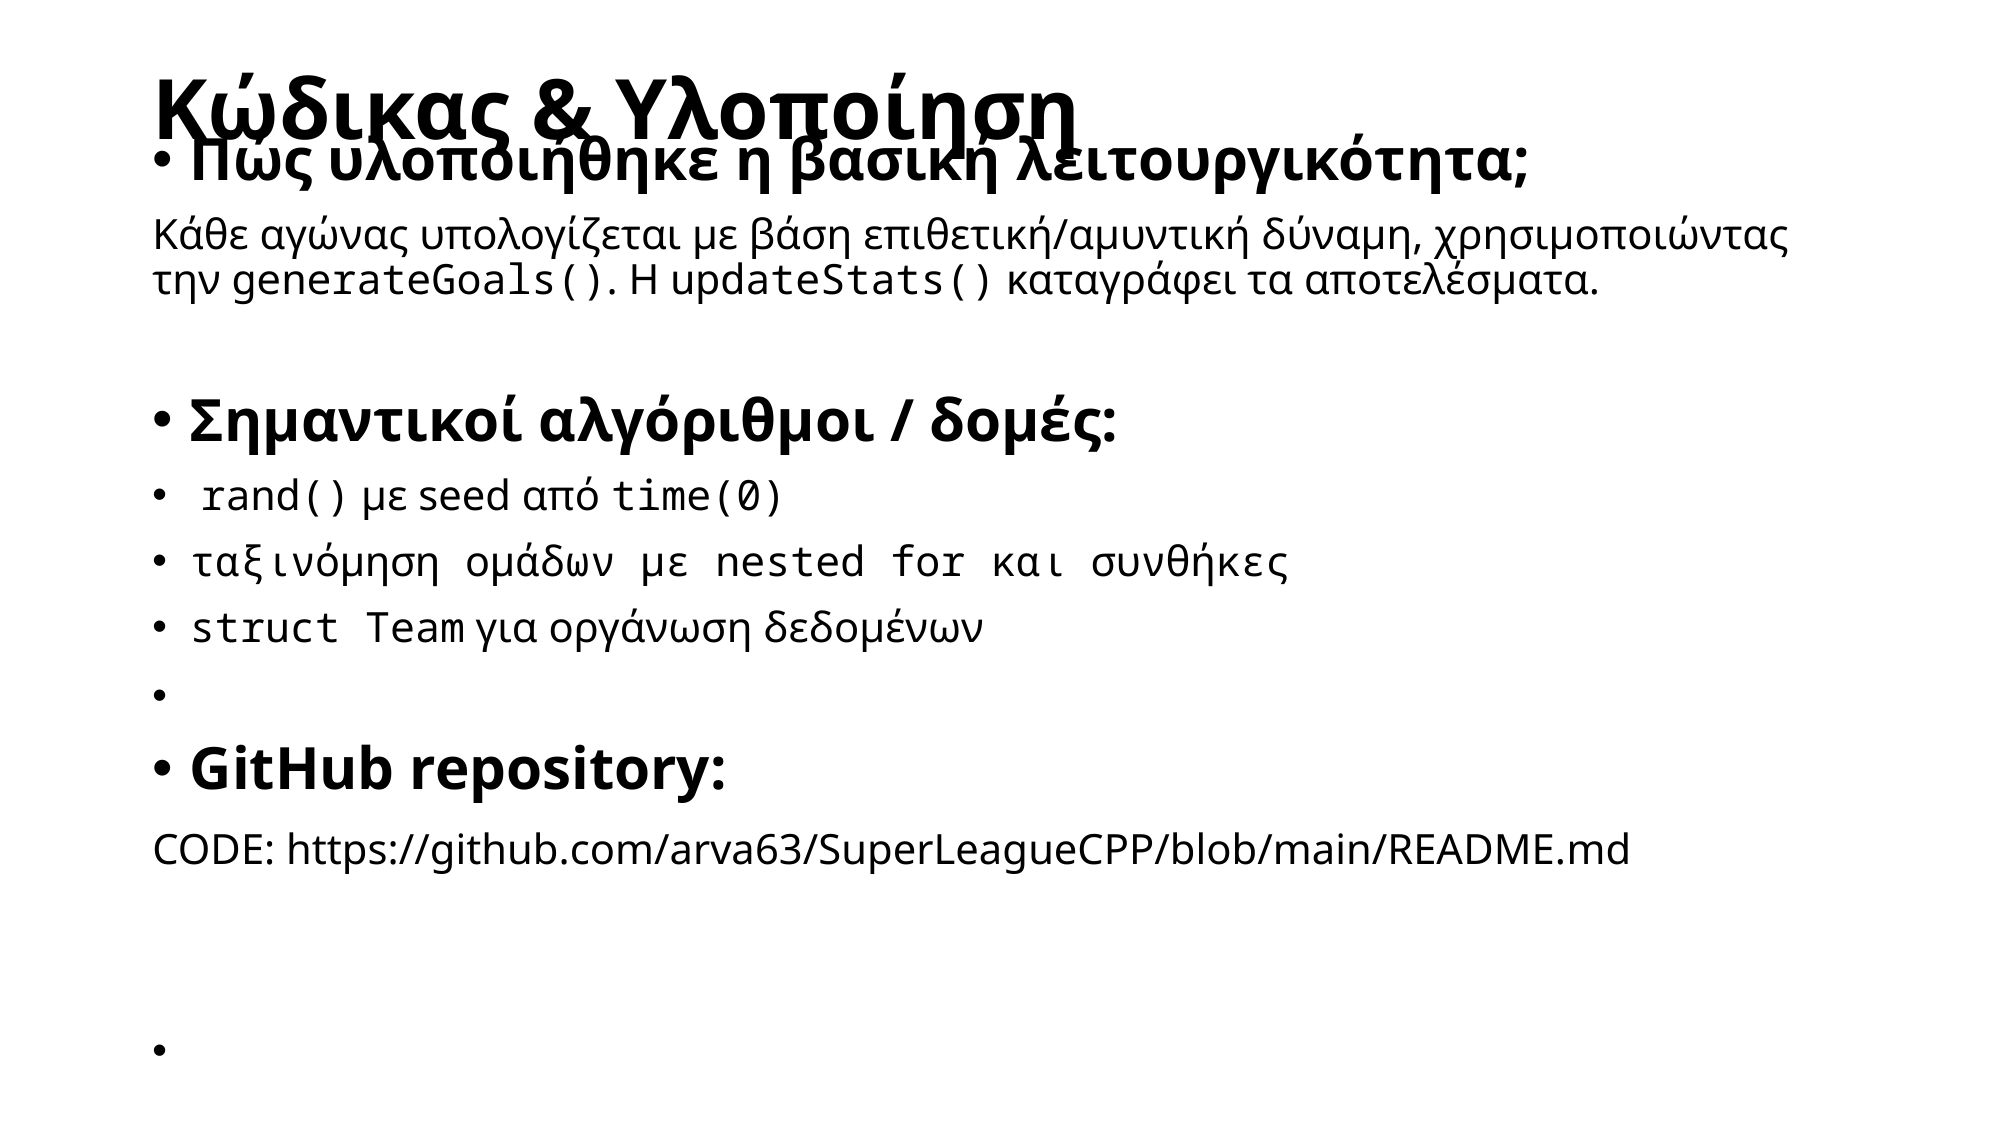

# Κώδικας & Υλοποίηση
Πώς υλοποιήθηκε η βασική λειτουργικότητα;
Κάθε αγώνας υπολογίζεται με βάση επιθετική/αμυντική δύναμη, χρησιμοποιώντας την generateGoals(). Η updateStats() καταγράφει τα αποτελέσματα.
Σημαντικοί αλγόριθμοι / δομές:
 rand() με seed από time(0)
ταξινόμηση ομάδων με nested for και συνθήκες
struct Team για οργάνωση δεδομένων
GitHub repository:
CODE: https://github.com/arva63/SuperLeagueCPP/blob/main/README.md